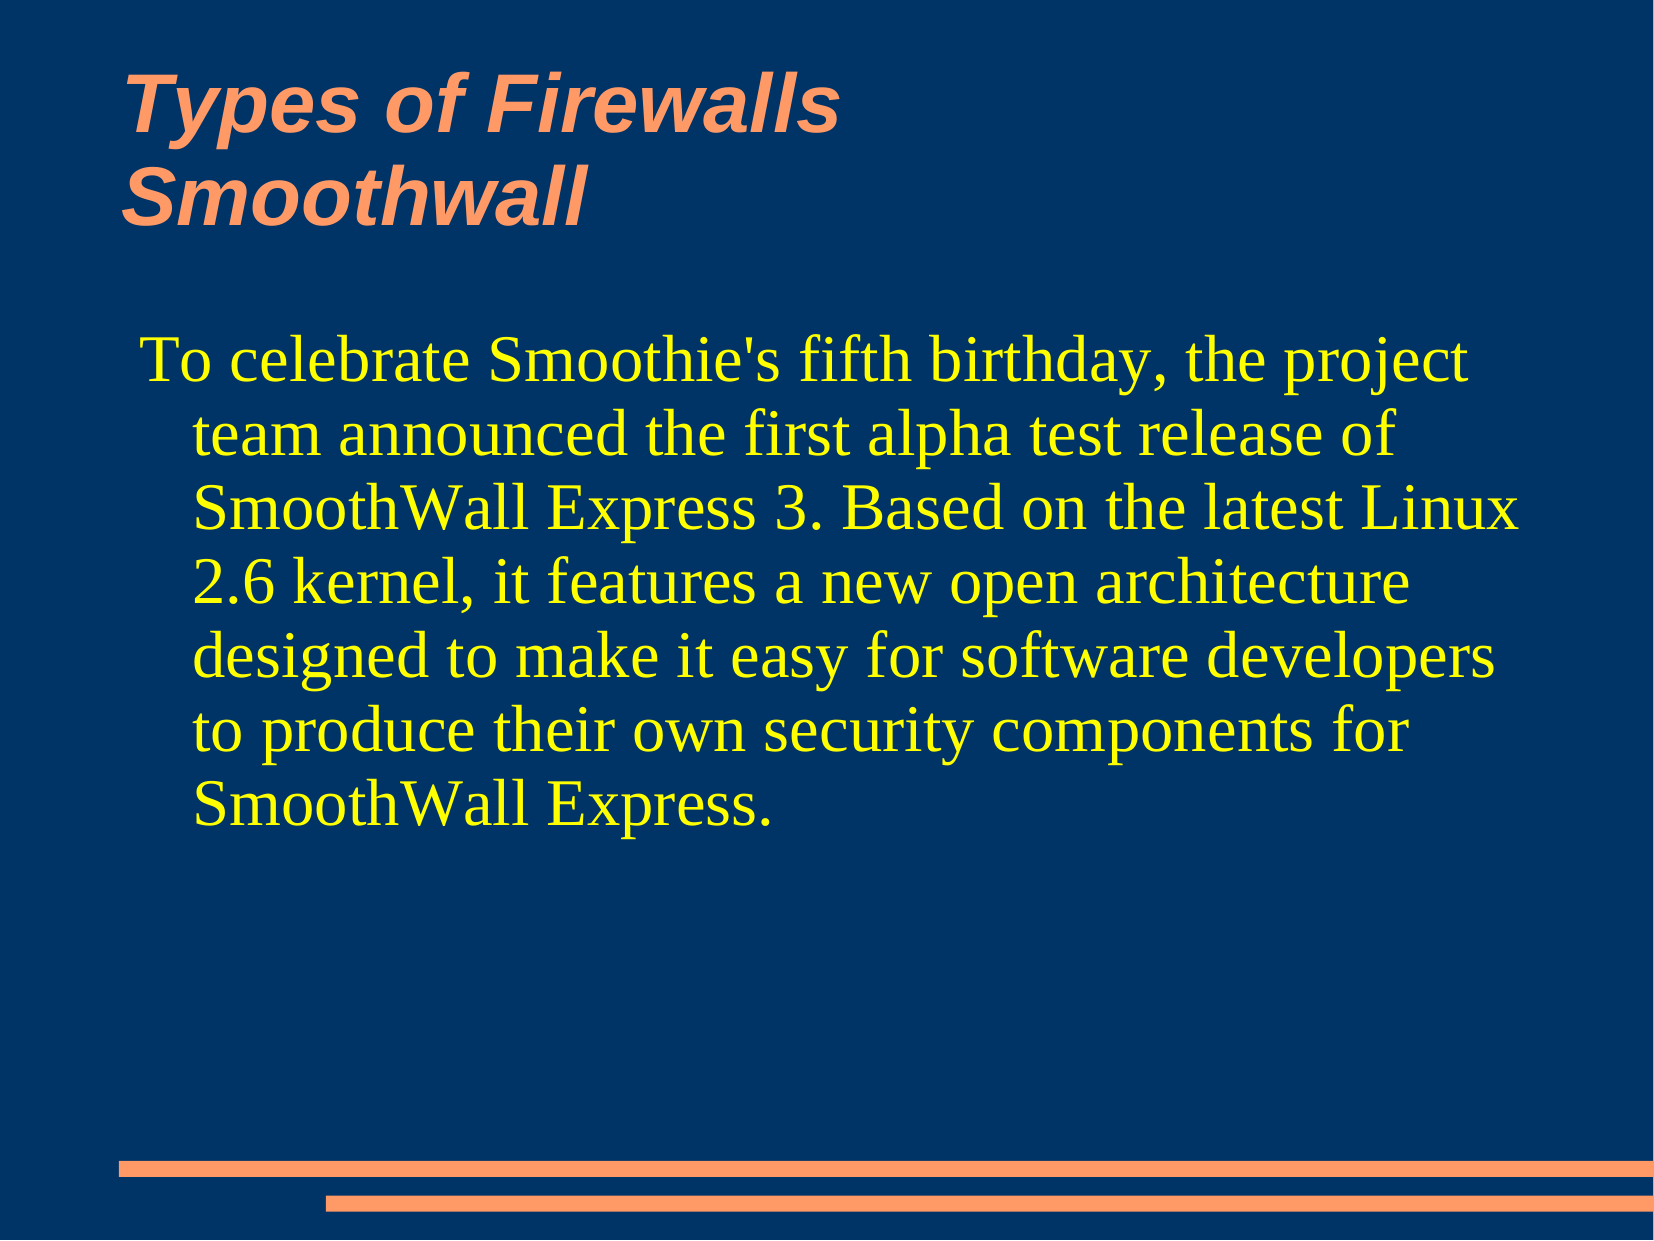

# Types of Firewalls Smoothwall
To celebrate Smoothie's fifth birthday, the project team announced the first alpha test release of SmoothWall Express 3. Based on the latest Linux 2.6 kernel, it features a new open architecture designed to make it easy for software developers to produce their own security components for SmoothWall Express.